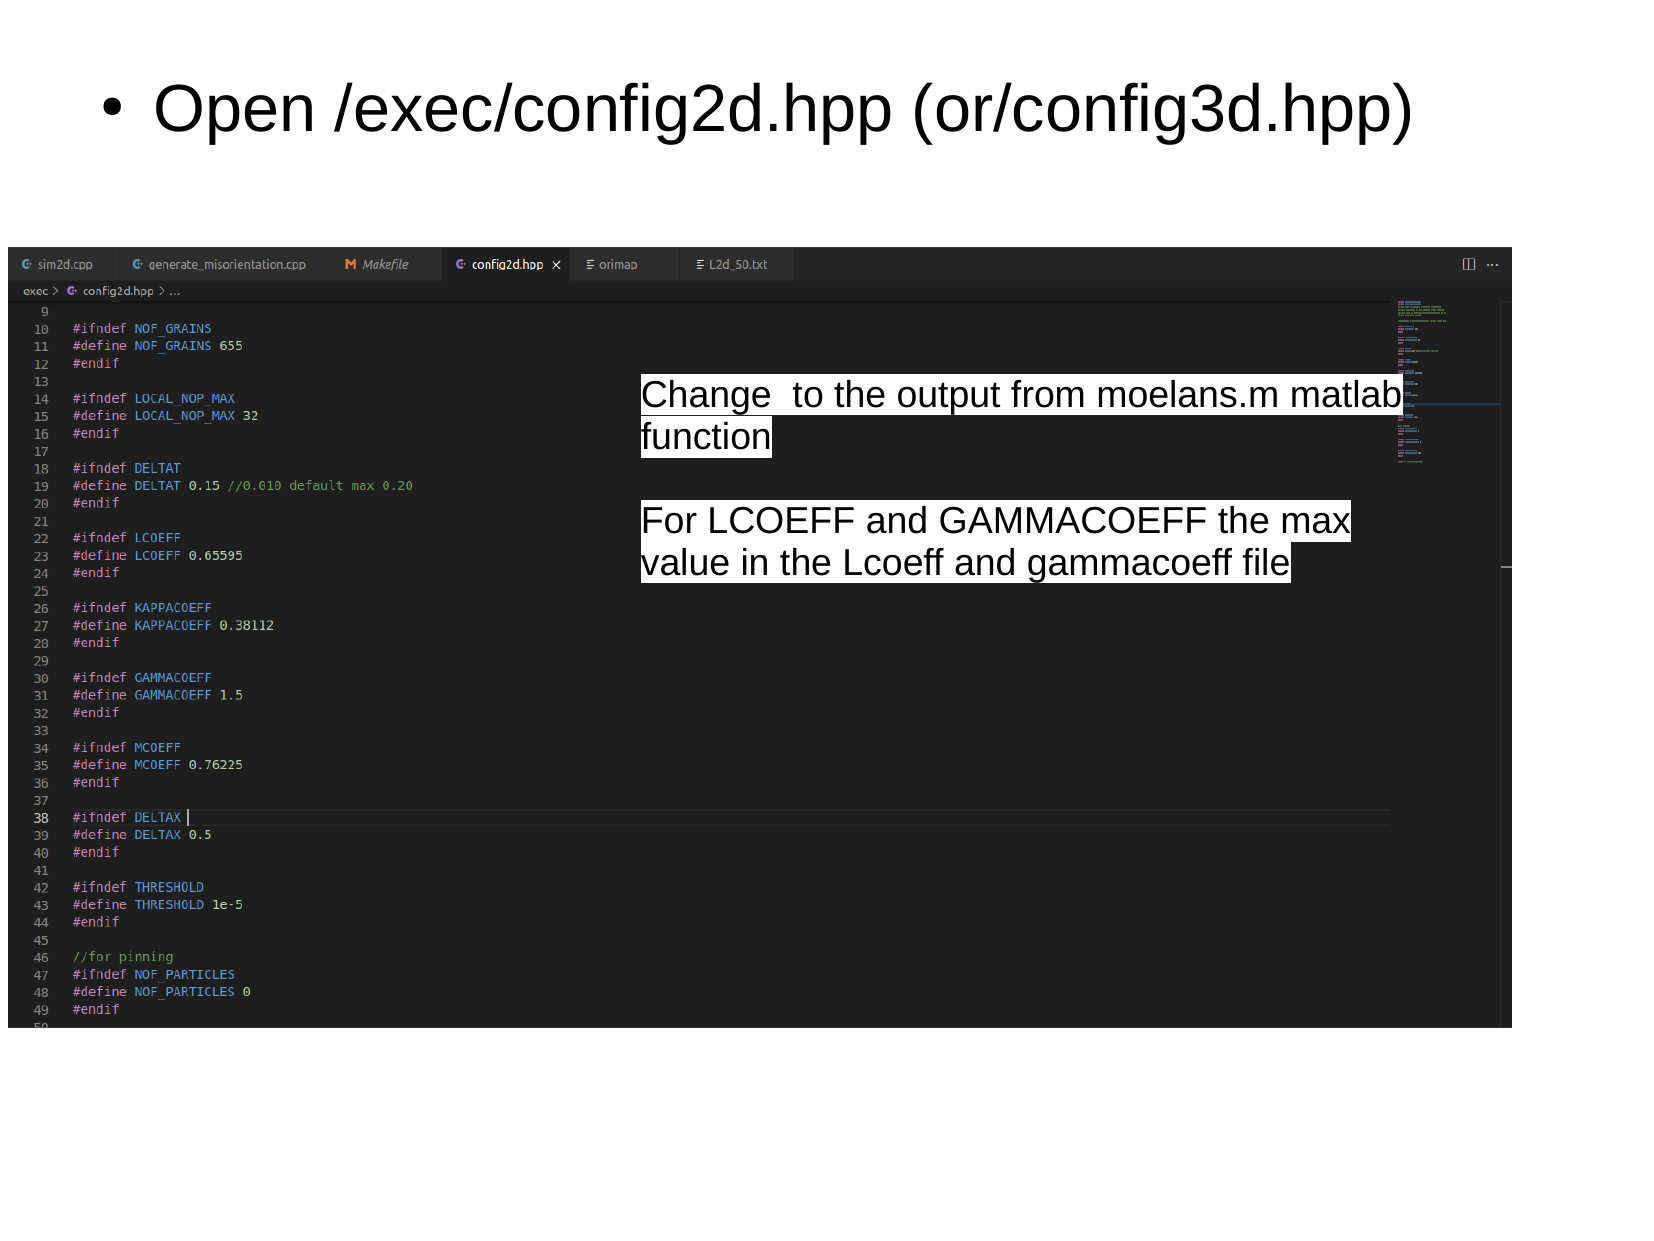

# Open /exec/config2d.hpp (or/config3d.hpp)
Change to the output from moelans.m matlab function
For LCOEFF and GAMMACOEFF the max value in the Lcoeff and gammacoeff file